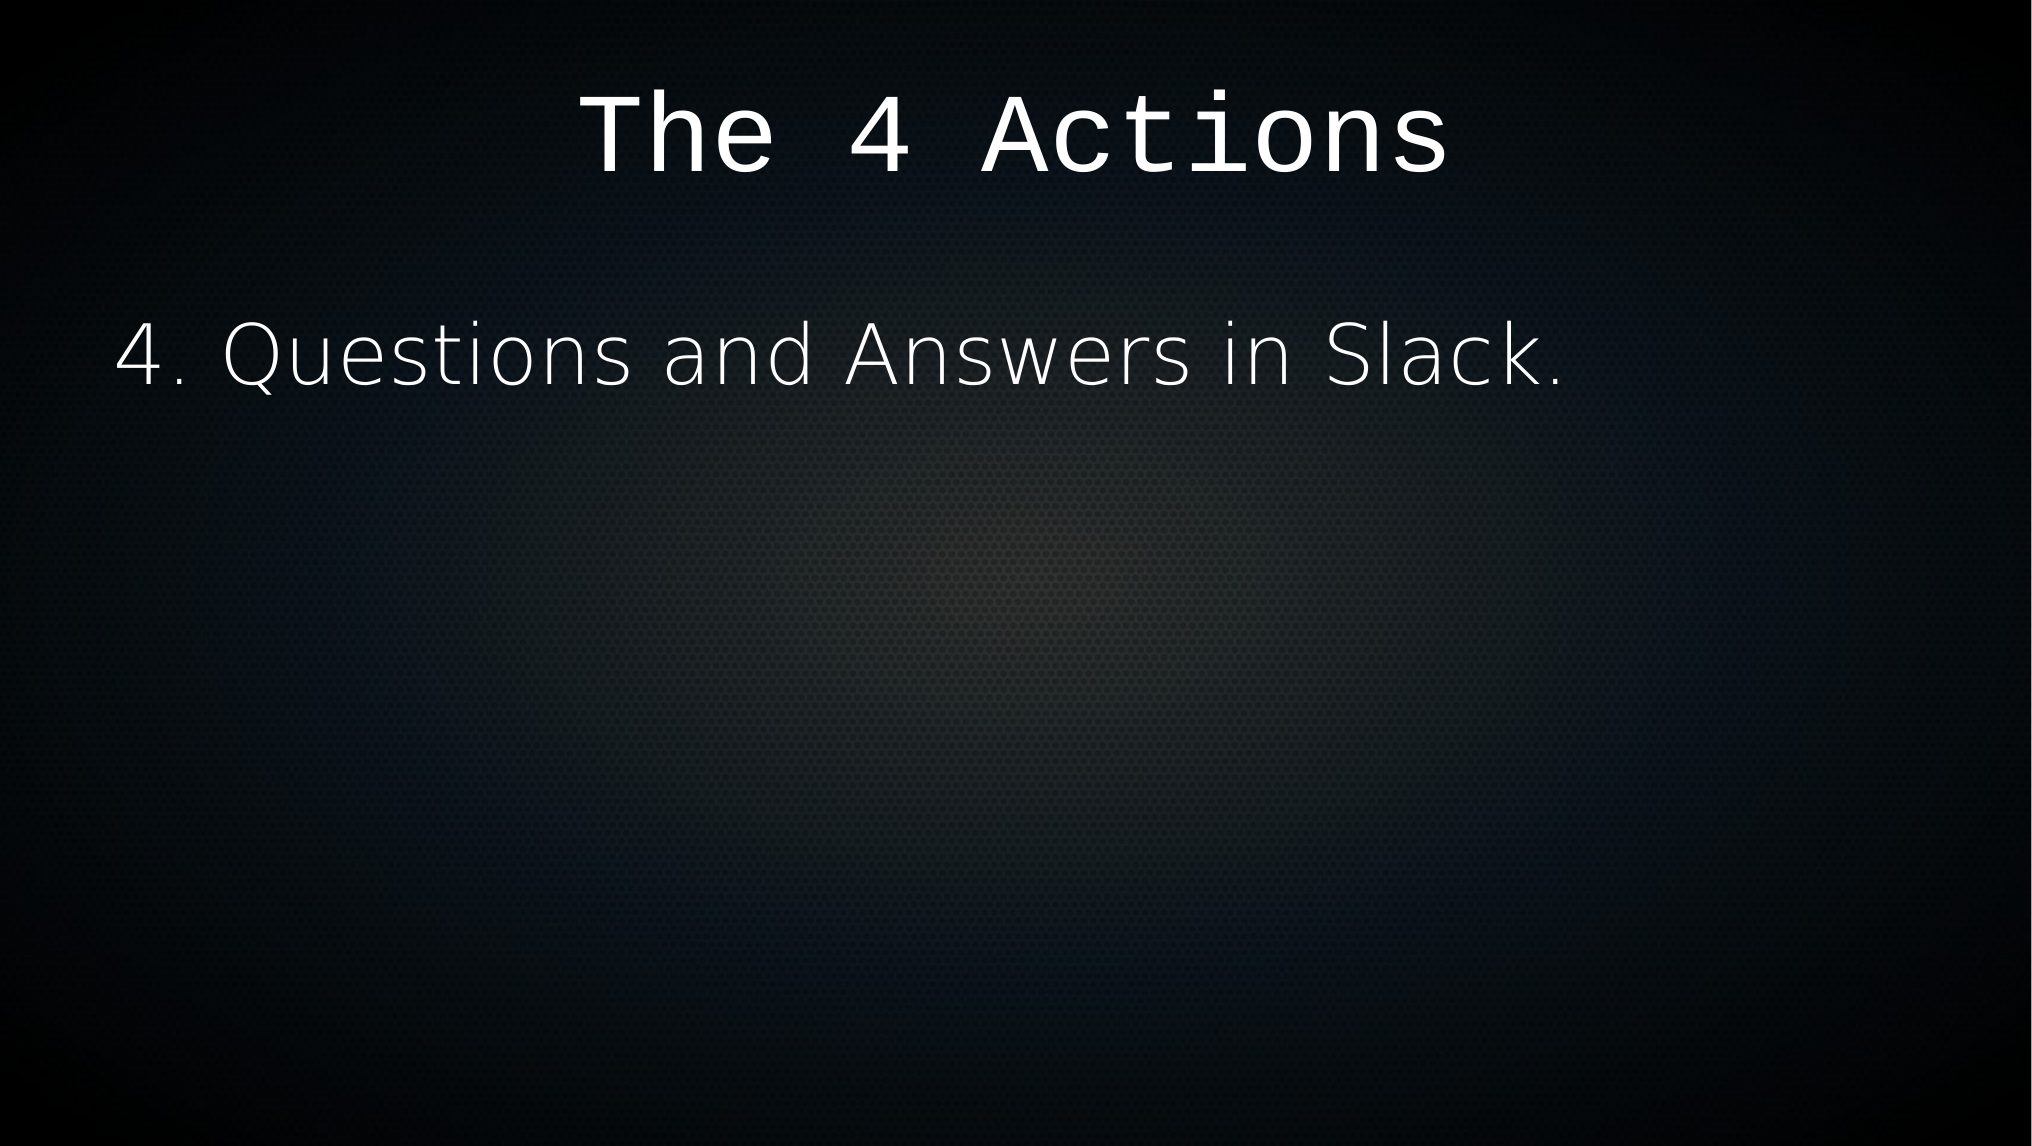

# The 4 Actions
4. Questions and Answers in Slack.